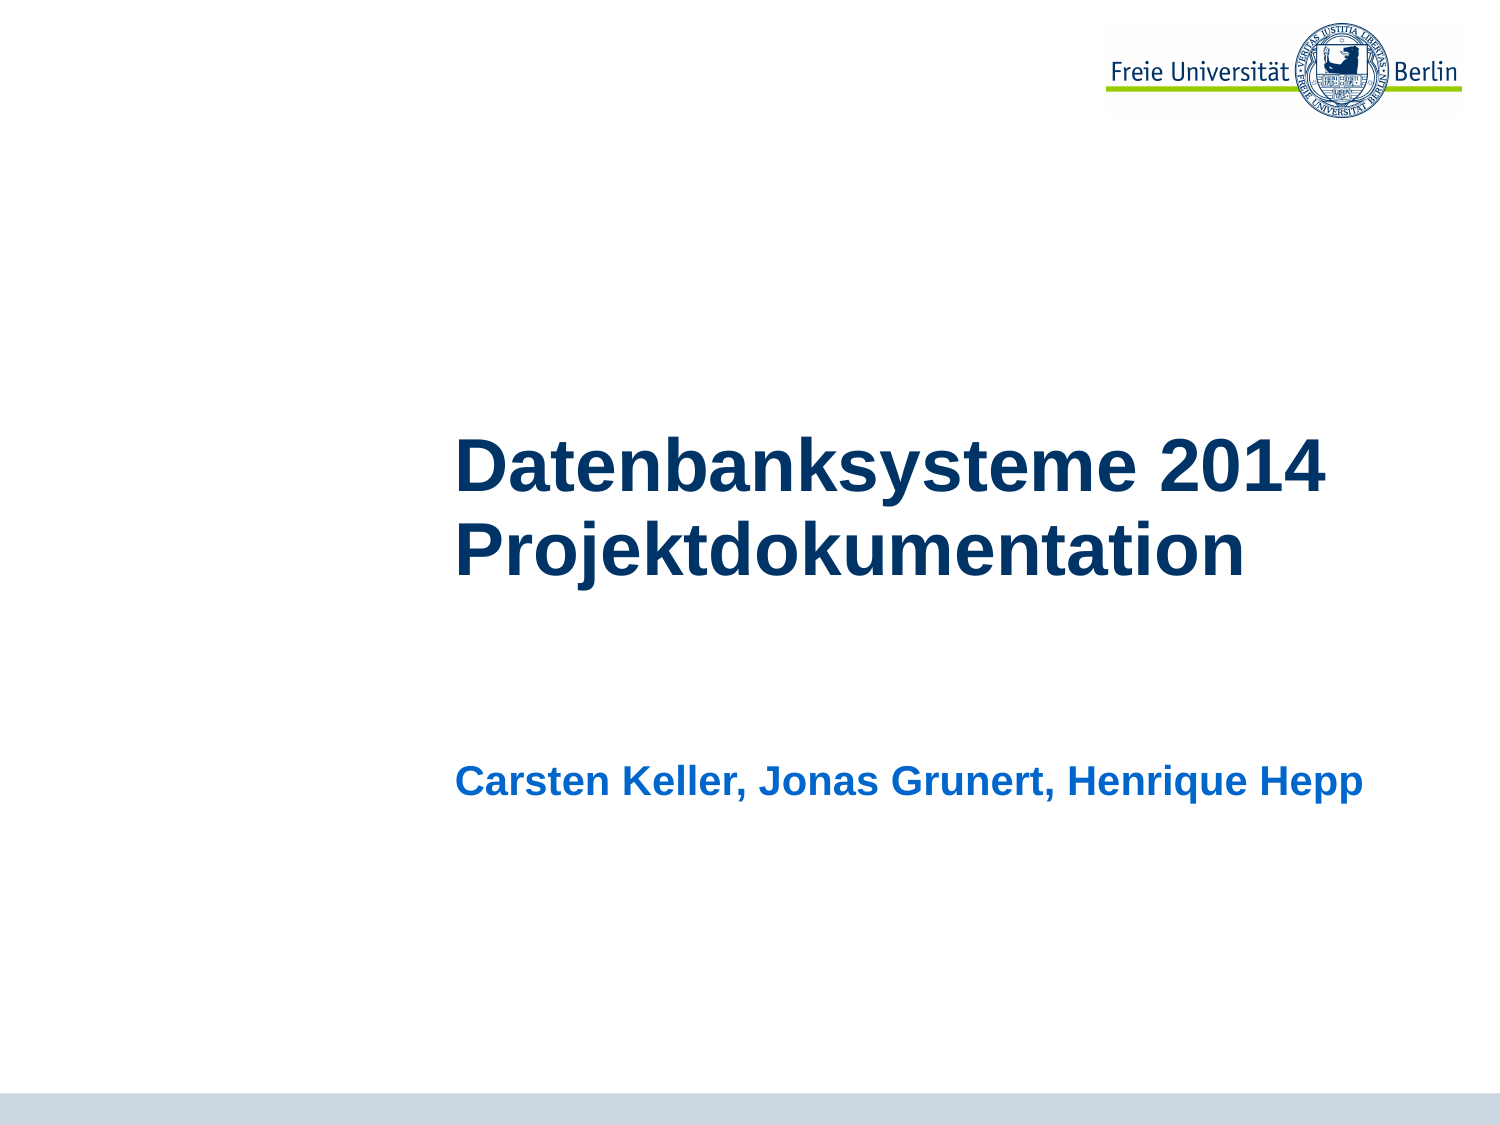

# Datenbanksysteme 2014 Projektdokumentation
Carsten Keller, Jonas Grunert, Henrique Hepp